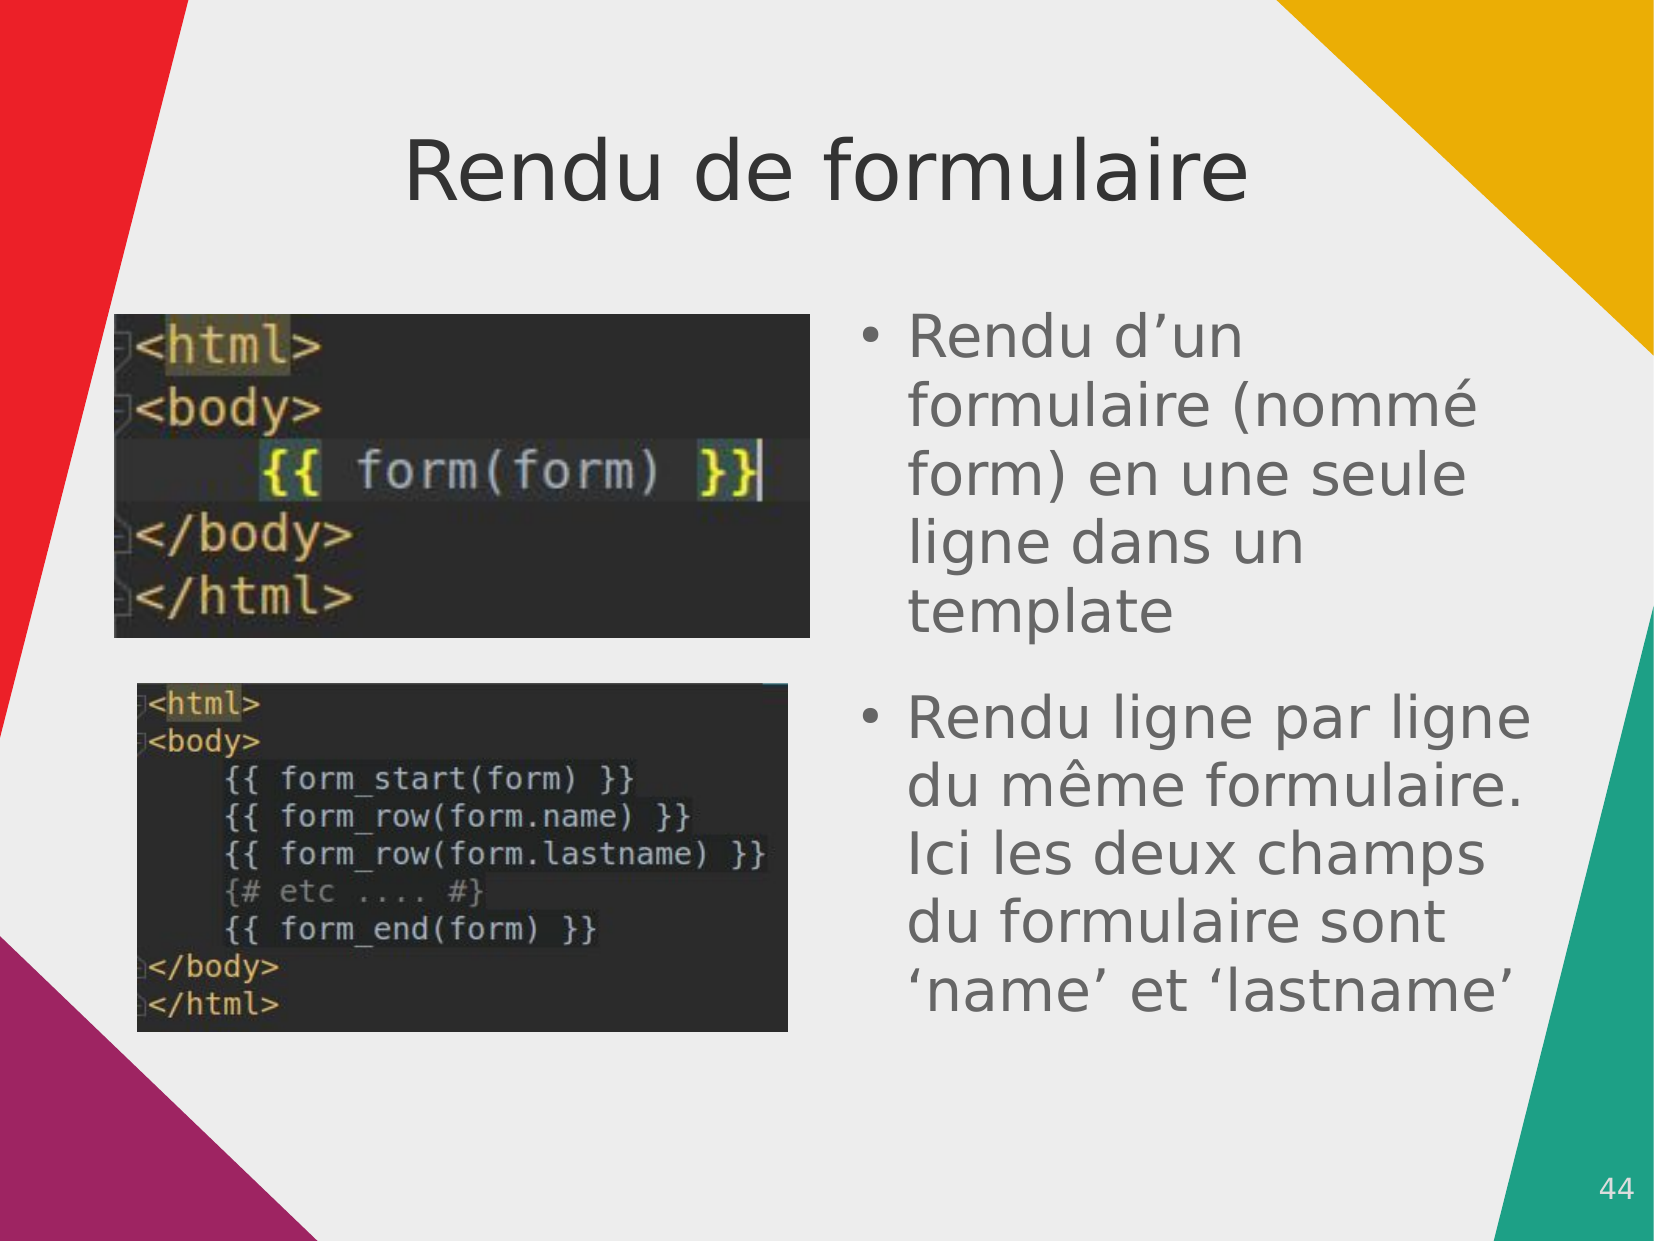

# Rendu de formulaire
Rendu d’un formulaire (nommé form) en une seule ligne dans un template
Rendu ligne par ligne du même formulaire. Ici les deux champs du formulaire sont ‘name’ et ‘lastname’
44